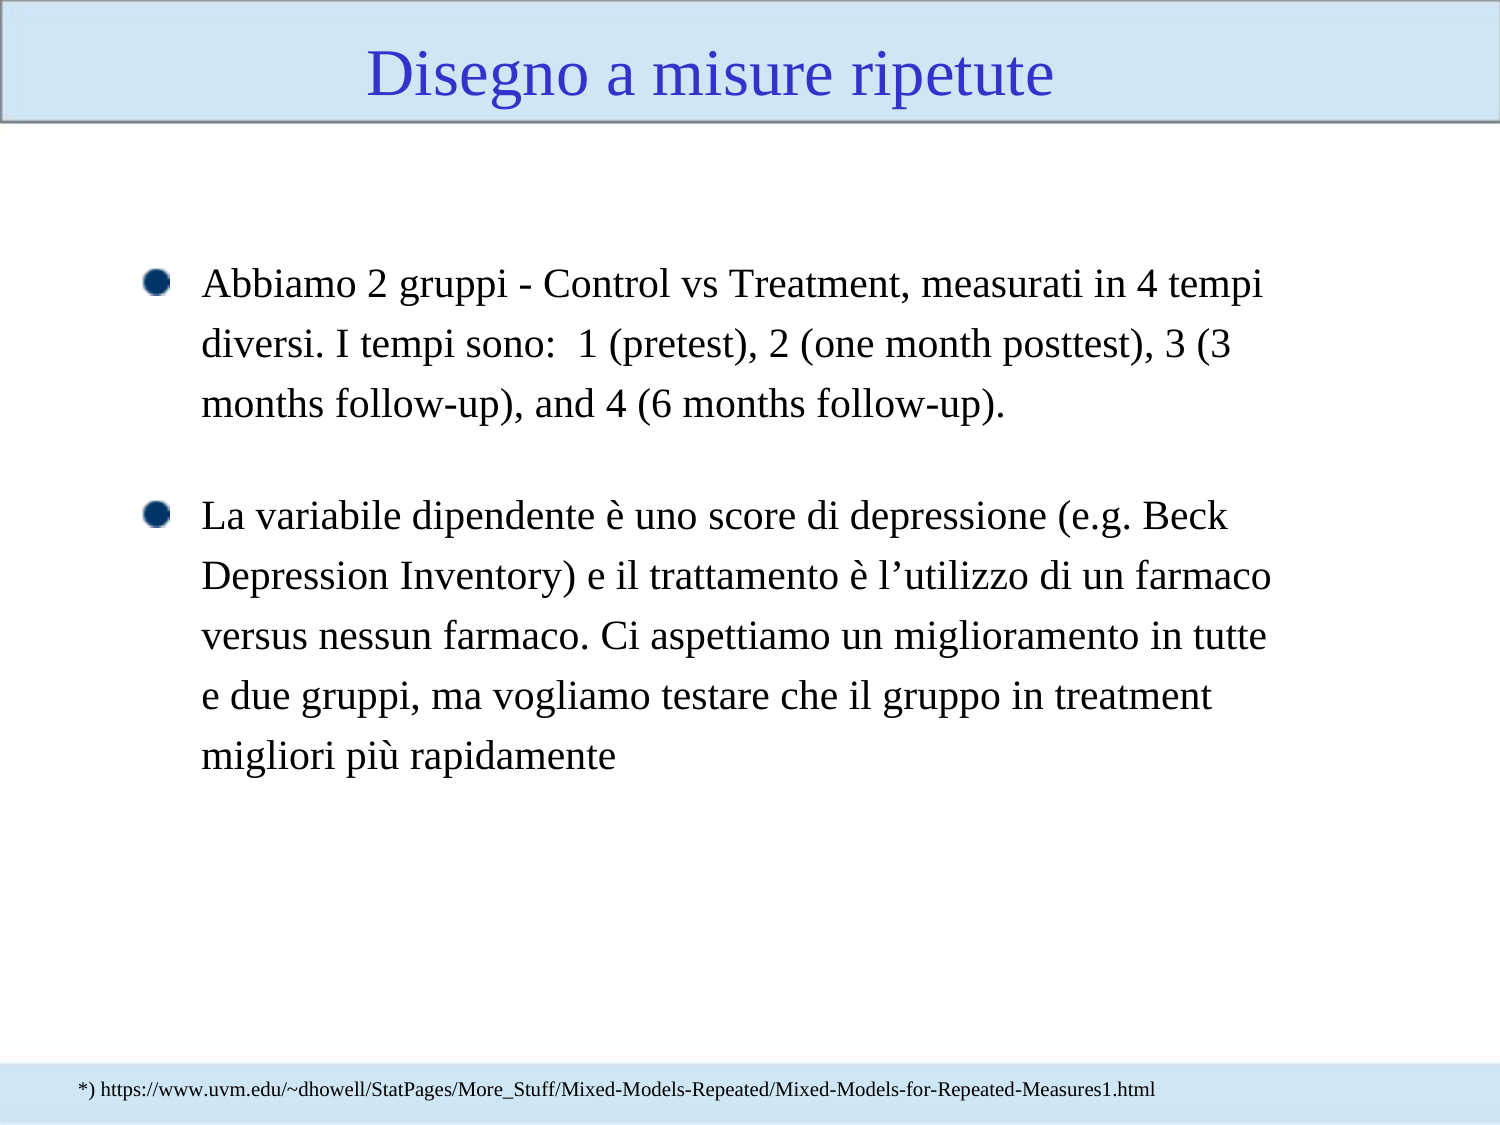

# Disegno a misure ripetute
Abbiamo 2 gruppi - Control vs Treatment, measurati in 4 tempi diversi. I tempi sono: 1 (pretest), 2 (one month posttest), 3 (3 months follow-up), and 4 (6 months follow-up).
La variabile dipendente è uno score di depressione (e.g. Beck Depression Inventory) e il trattamento è l’utilizzo di un farmaco versus nessun farmaco. Ci aspettiamo un miglioramento in tutte e due gruppi, ma vogliamo testare che il gruppo in treatment migliori più rapidamente
*) https://www.uvm.edu/~dhowell/StatPages/More_Stuff/Mixed-Models-Repeated/Mixed-Models-for-Repeated-Measures1.html